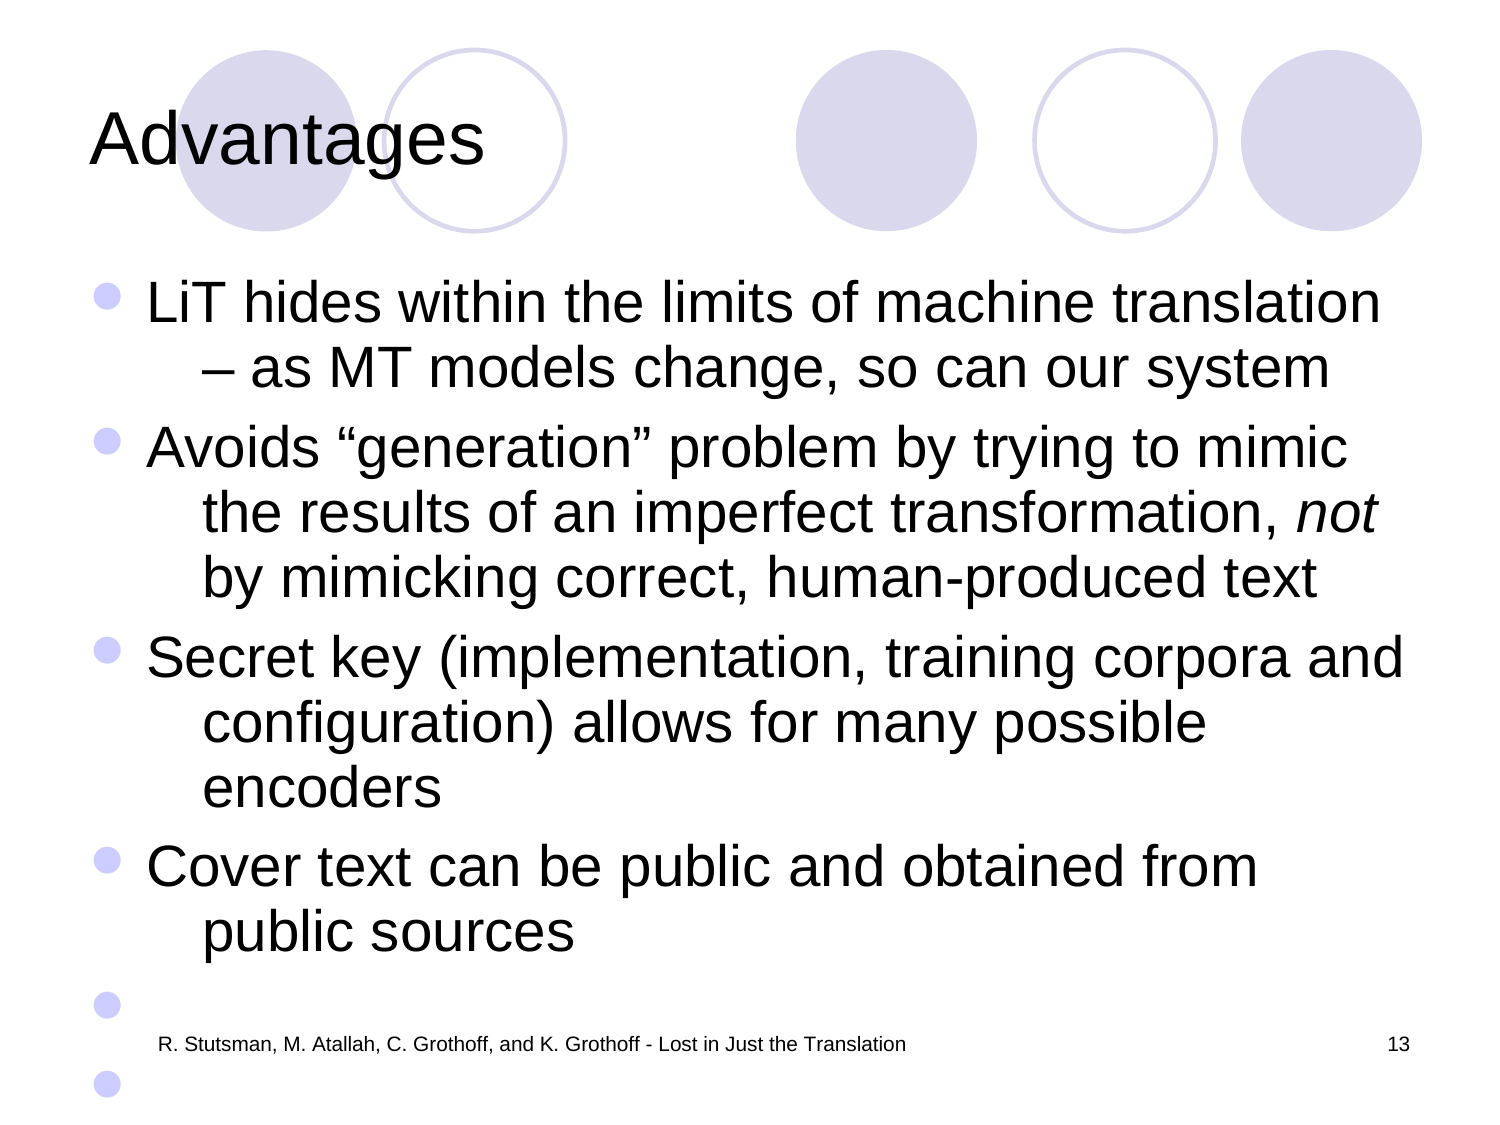

# Advantages
LiT hides within the limits of machine translation – as MT models change, so can our system
Avoids “generation” problem by trying to mimic the results of an imperfect transformation, not by mimicking correct, human-produced text
Secret key (implementation, training corpora and configuration) allows for many possible encoders
Cover text can be public and obtained from public sources
R. Stutsman, M. Atallah, C. Grothoff, and K. Grothoff - Lost in Just the Translation
13